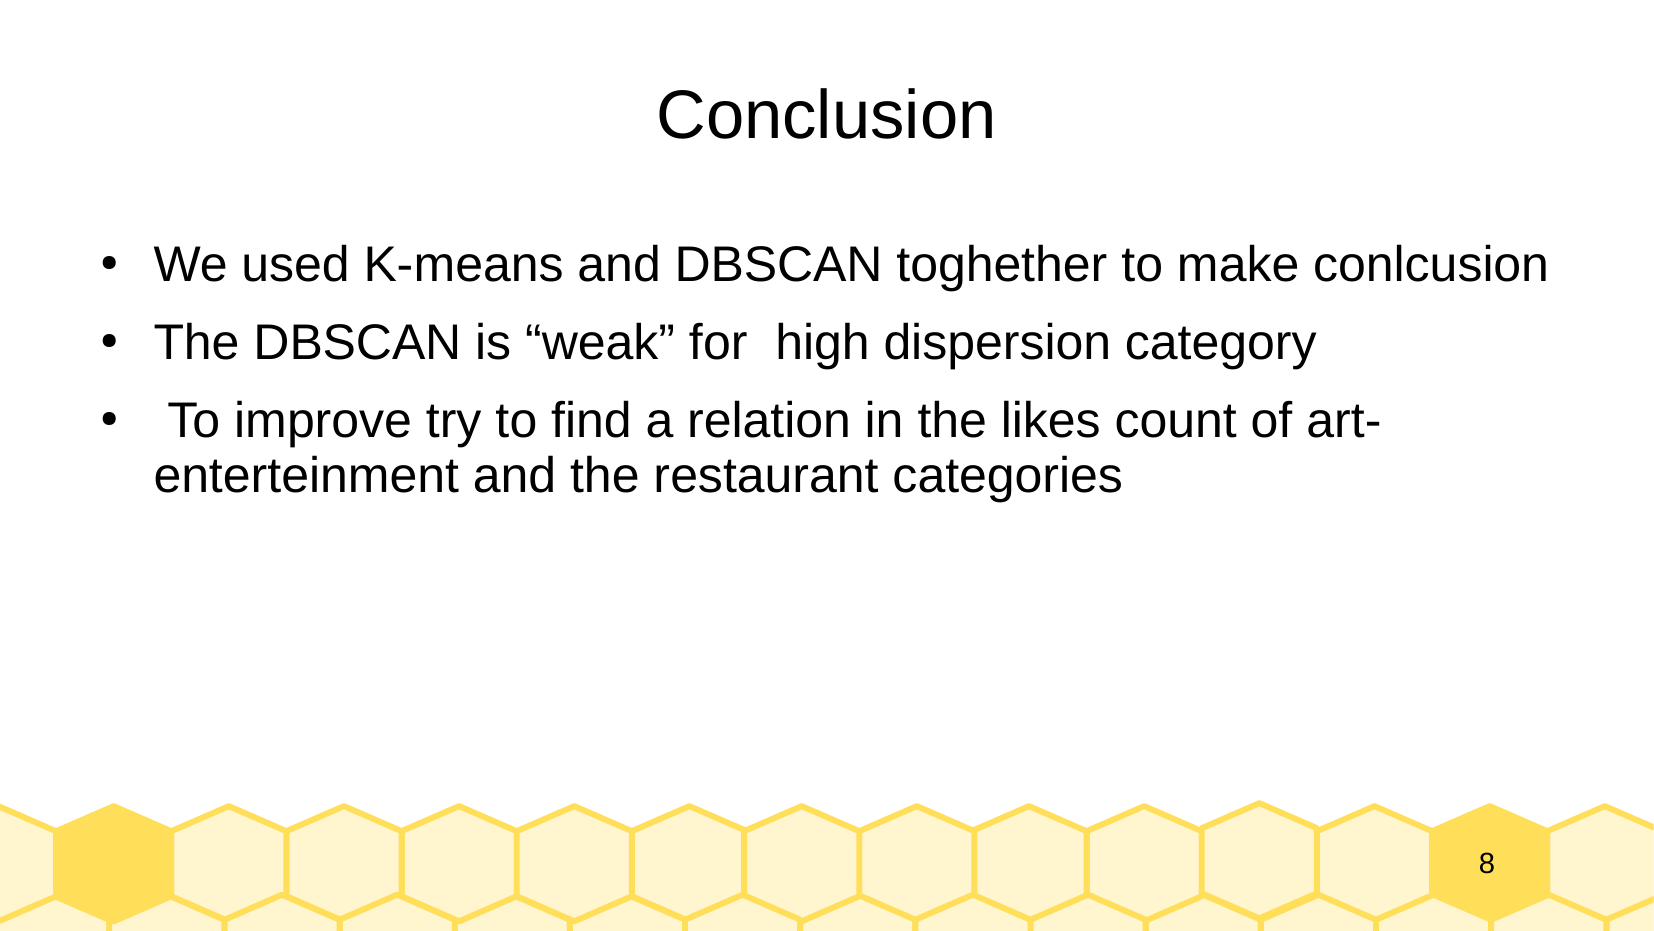

# Conclusion
We used K-means and DBSCAN toghether to make conlcusion
The DBSCAN is “weak” for high dispersion category
 To improve try to find a relation in the likes count of art-enterteinment and the restaurant categories